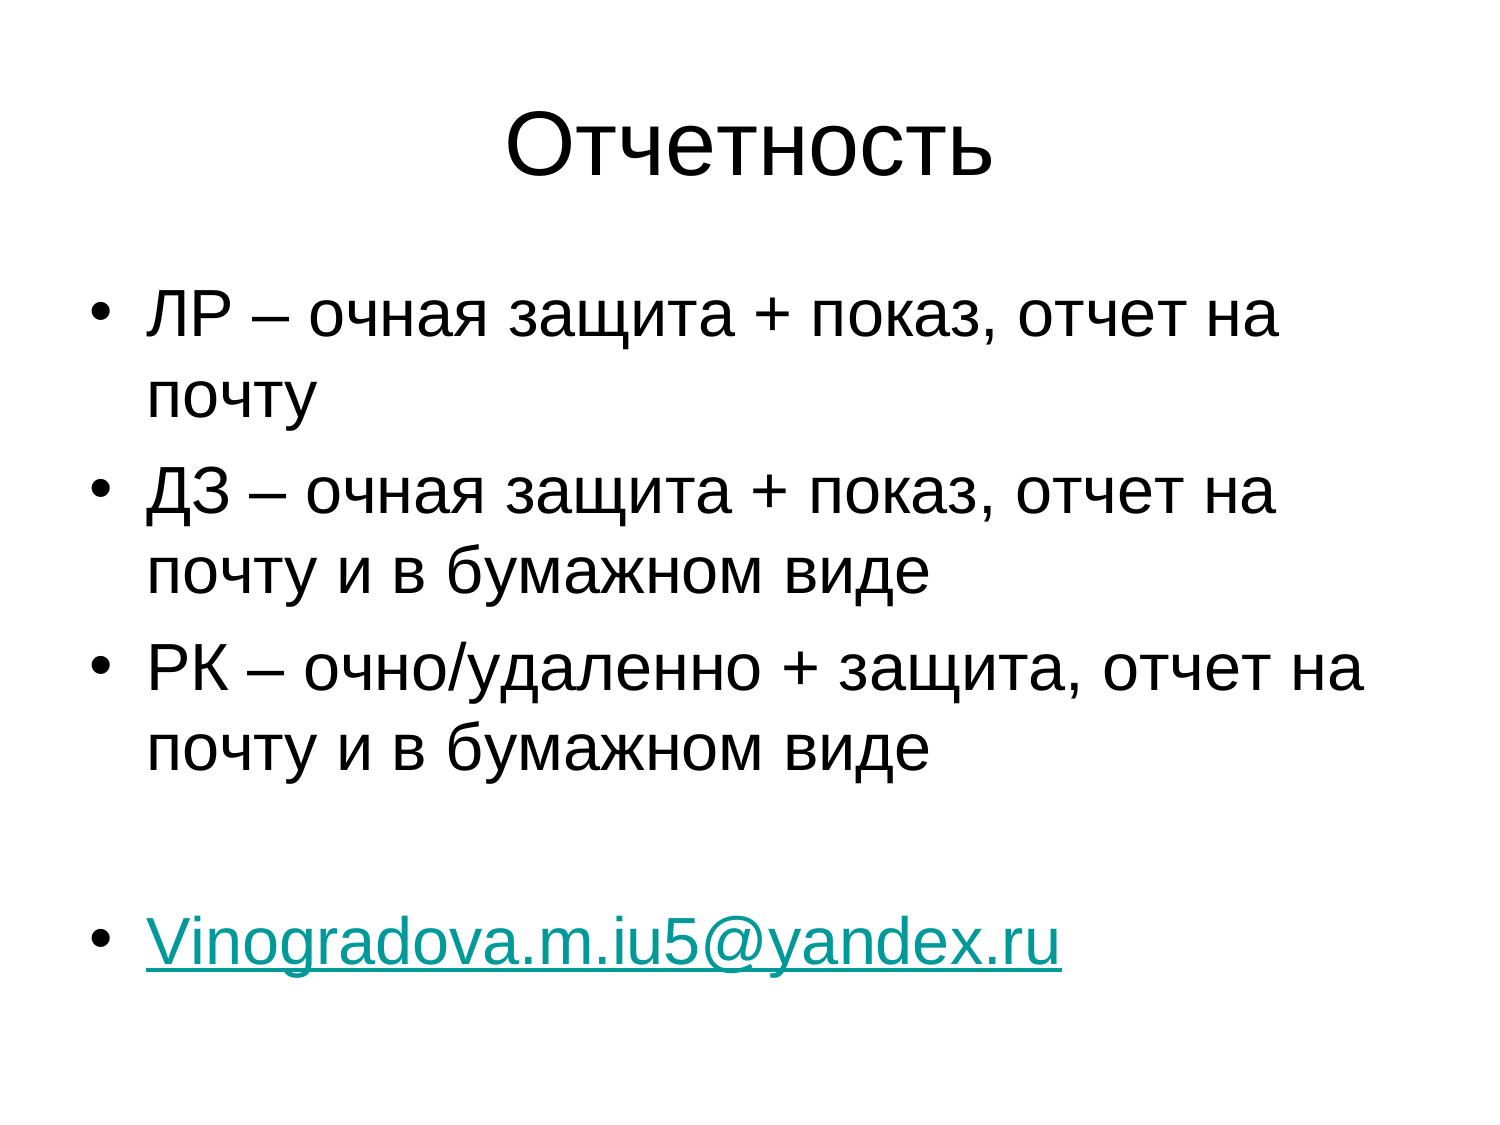

# Отчетность
ЛР – очная защита + показ, отчет на почту
ДЗ – очная защита + показ, отчет на почту и в бумажном виде
РК – очно/удаленно + защита, отчет на почту и в бумажном виде
Vinogradova.m.iu5@yandex.ru